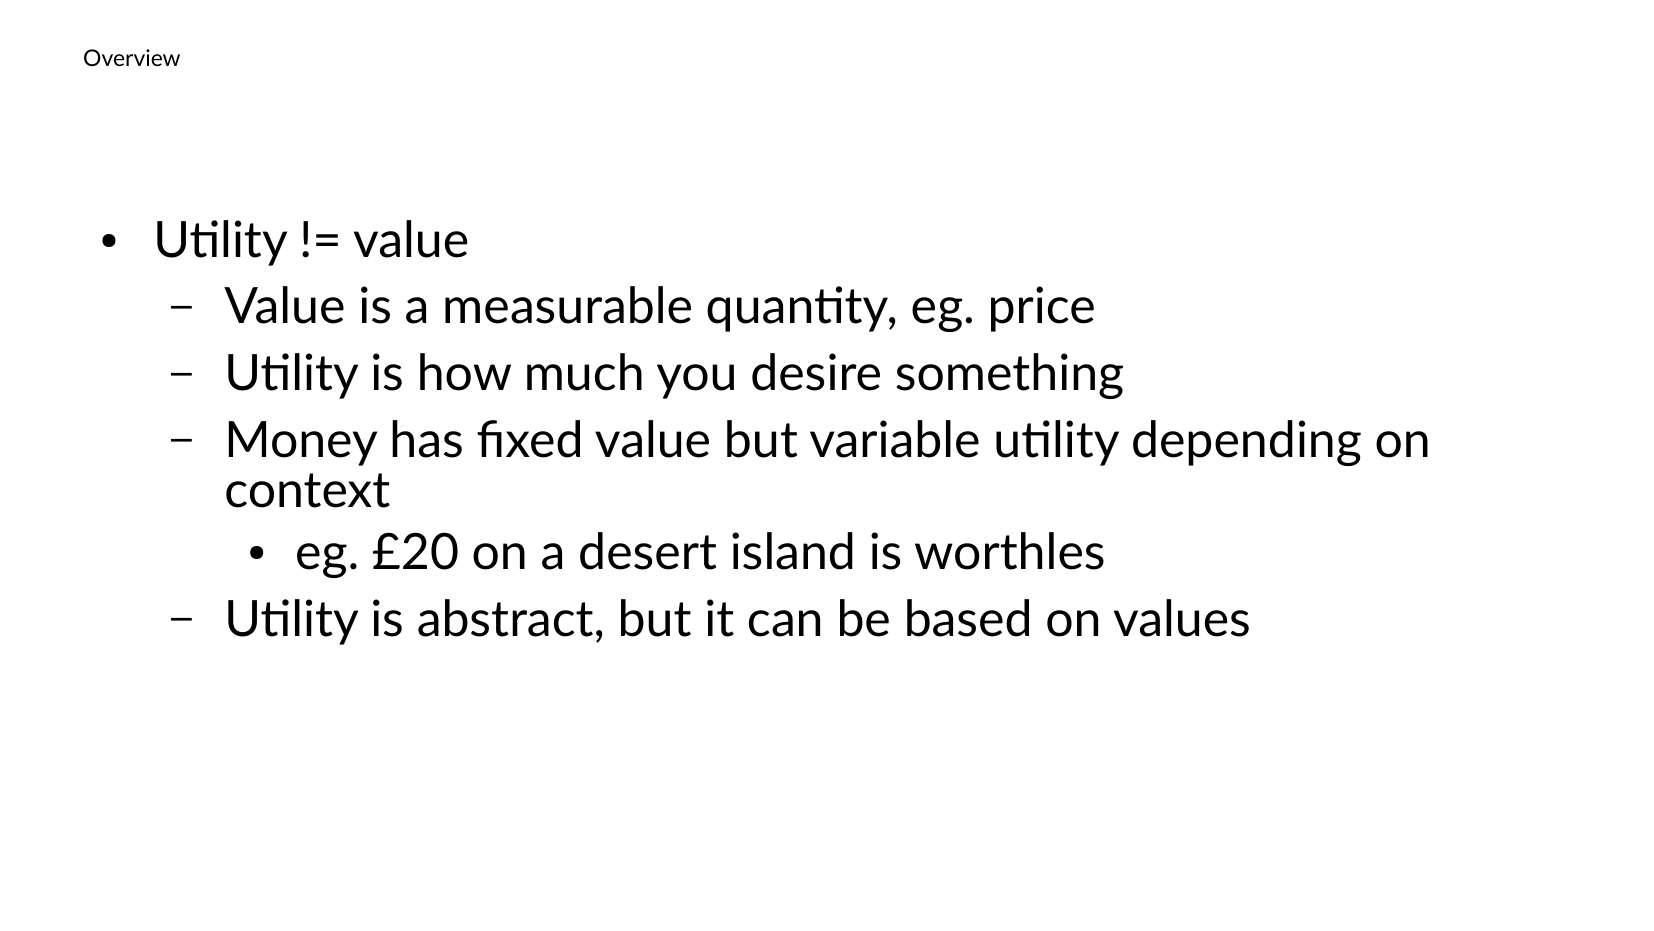

# Overview
Utility != value
Value is a measurable quantity, eg. price
Utility is how much you desire something
Money has fixed value but variable utility depending on context
eg. £20 on a desert island is worthles
Utility is abstract, but it can be based on values